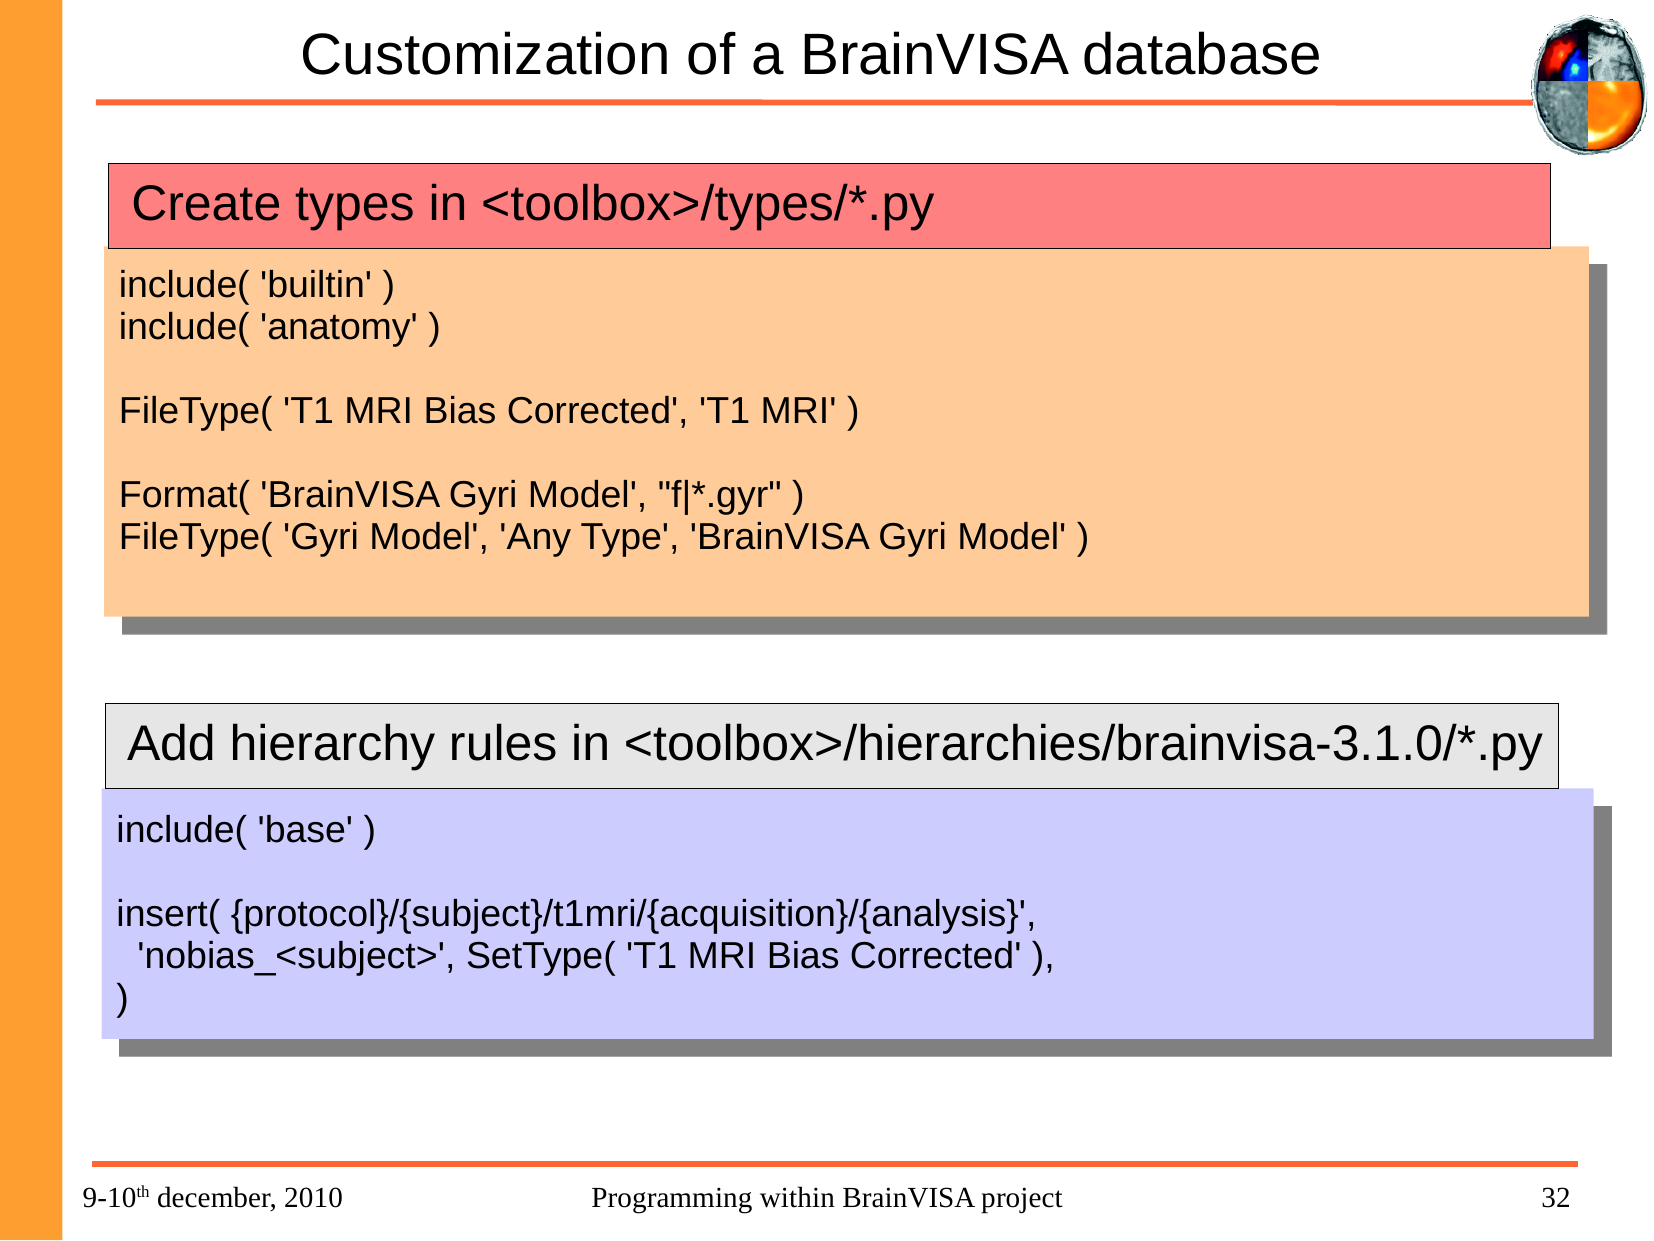

# Customization of a BrainVISA database
Create types in <toolbox>/types/*.py
include( 'builtin' )
include( 'anatomy' )
FileType( 'T1 MRI Bias Corrected', 'T1 MRI' )
Format( 'BrainVISA Gyri Model', "f|*.gyr" )
FileType( 'Gyri Model', 'Any Type', 'BrainVISA Gyri Model' )
Add hierarchy rules in <toolbox>/hierarchies/brainvisa-3.1.0/*.py
include( 'base' )
insert( {protocol}/{subject}/t1mri/{acquisition}/{analysis}',
 'nobias_<subject>', SetType( 'T1 MRI Bias Corrected' ),
)
32